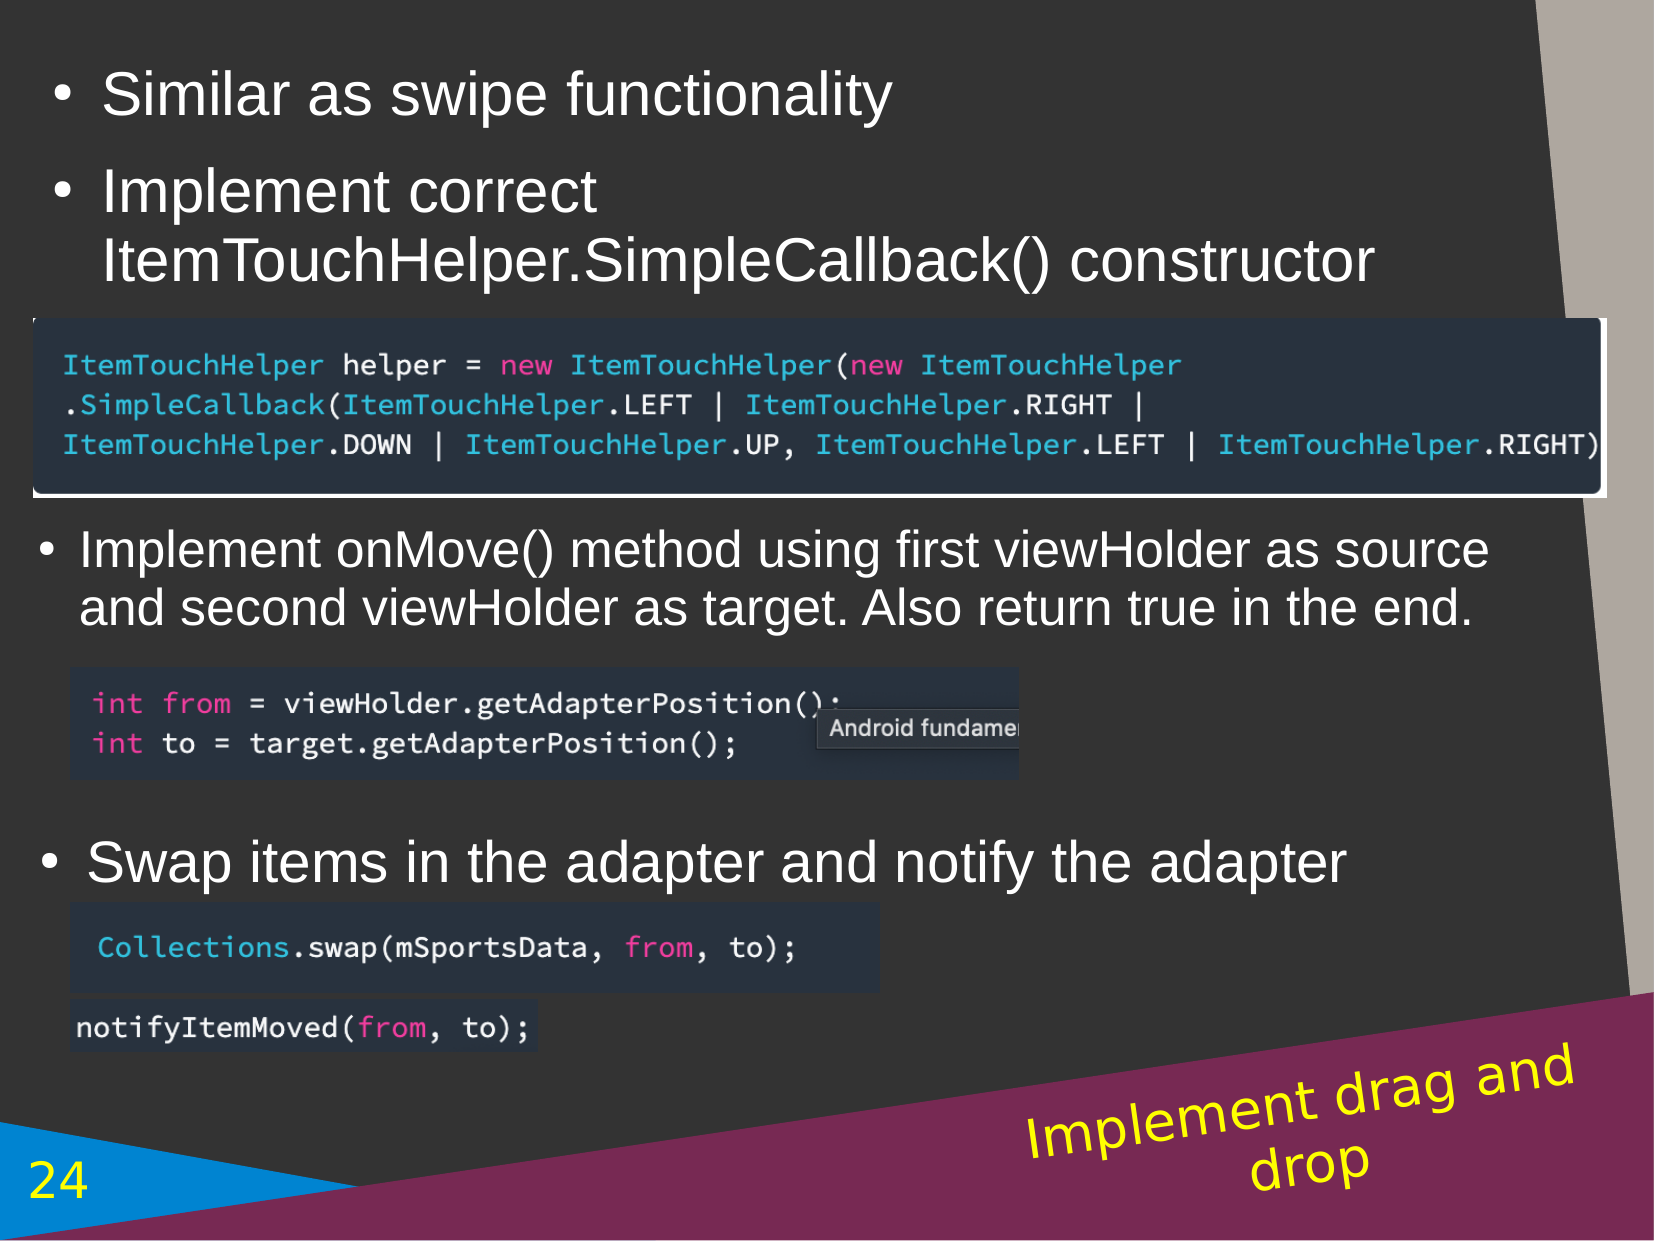

Similar as swipe functionality
Implement correct ItemTouchHelper.SimpleCallback() constructor
Implement onMove() method using first viewHolder as source and second viewHolder as target. Also return true in the end.
Swap items in the adapter and notify the adapter
# Implement drag and drop
24